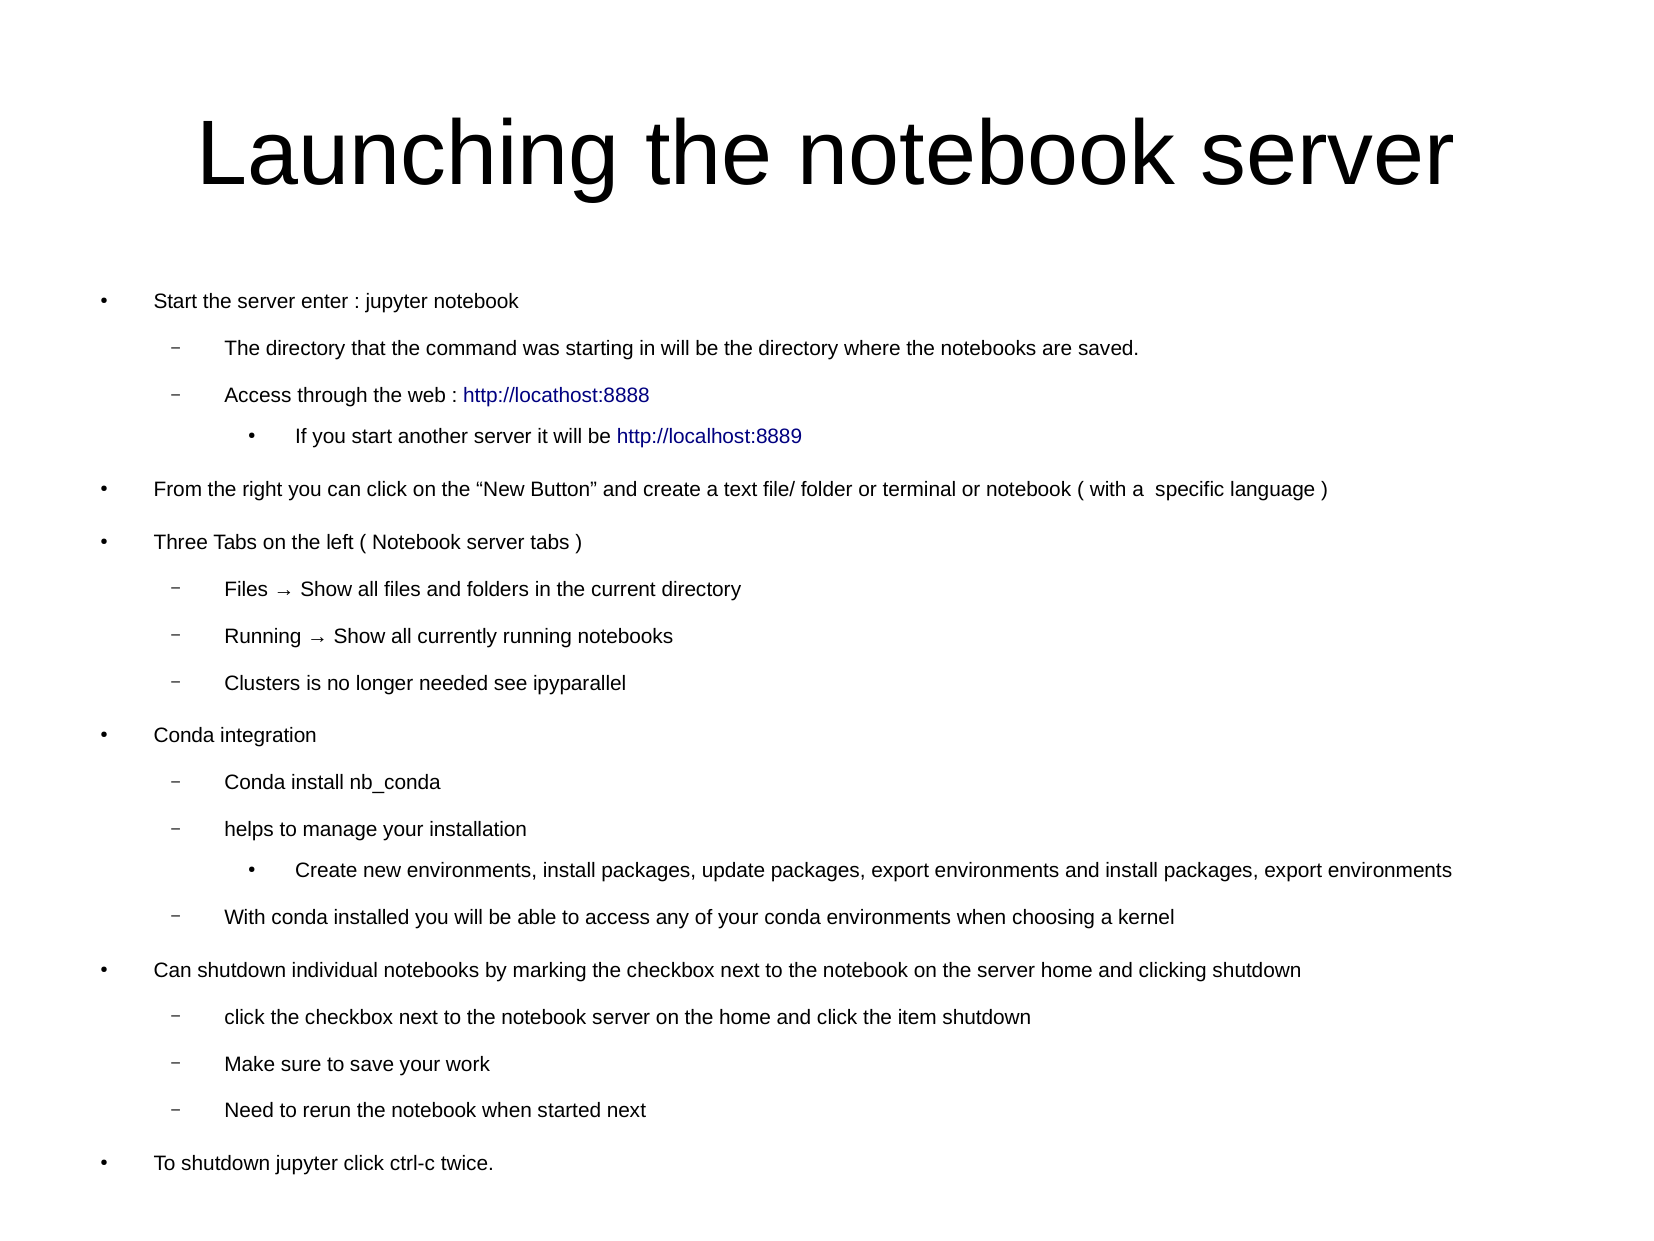

# Launching the notebook server
Start the server enter : jupyter notebook
The directory that the command was starting in will be the directory where the notebooks are saved.
Access through the web : http://locathost:8888
If you start another server it will be http://localhost:8889
From the right you can click on the “New Button” and create a text file/ folder or terminal or notebook ( with a specific language )
Three Tabs on the left ( Notebook server tabs )
Files → Show all files and folders in the current directory
Running → Show all currently running notebooks
Clusters is no longer needed see ipyparallel
Conda integration
Conda install nb_conda
helps to manage your installation
Create new environments, install packages, update packages, export environments and install packages, export environments
With conda installed you will be able to access any of your conda environments when choosing a kernel
Can shutdown individual notebooks by marking the checkbox next to the notebook on the server home and clicking shutdown
click the checkbox next to the notebook server on the home and click the item shutdown
Make sure to save your work
Need to rerun the notebook when started next
To shutdown jupyter click ctrl-c twice.